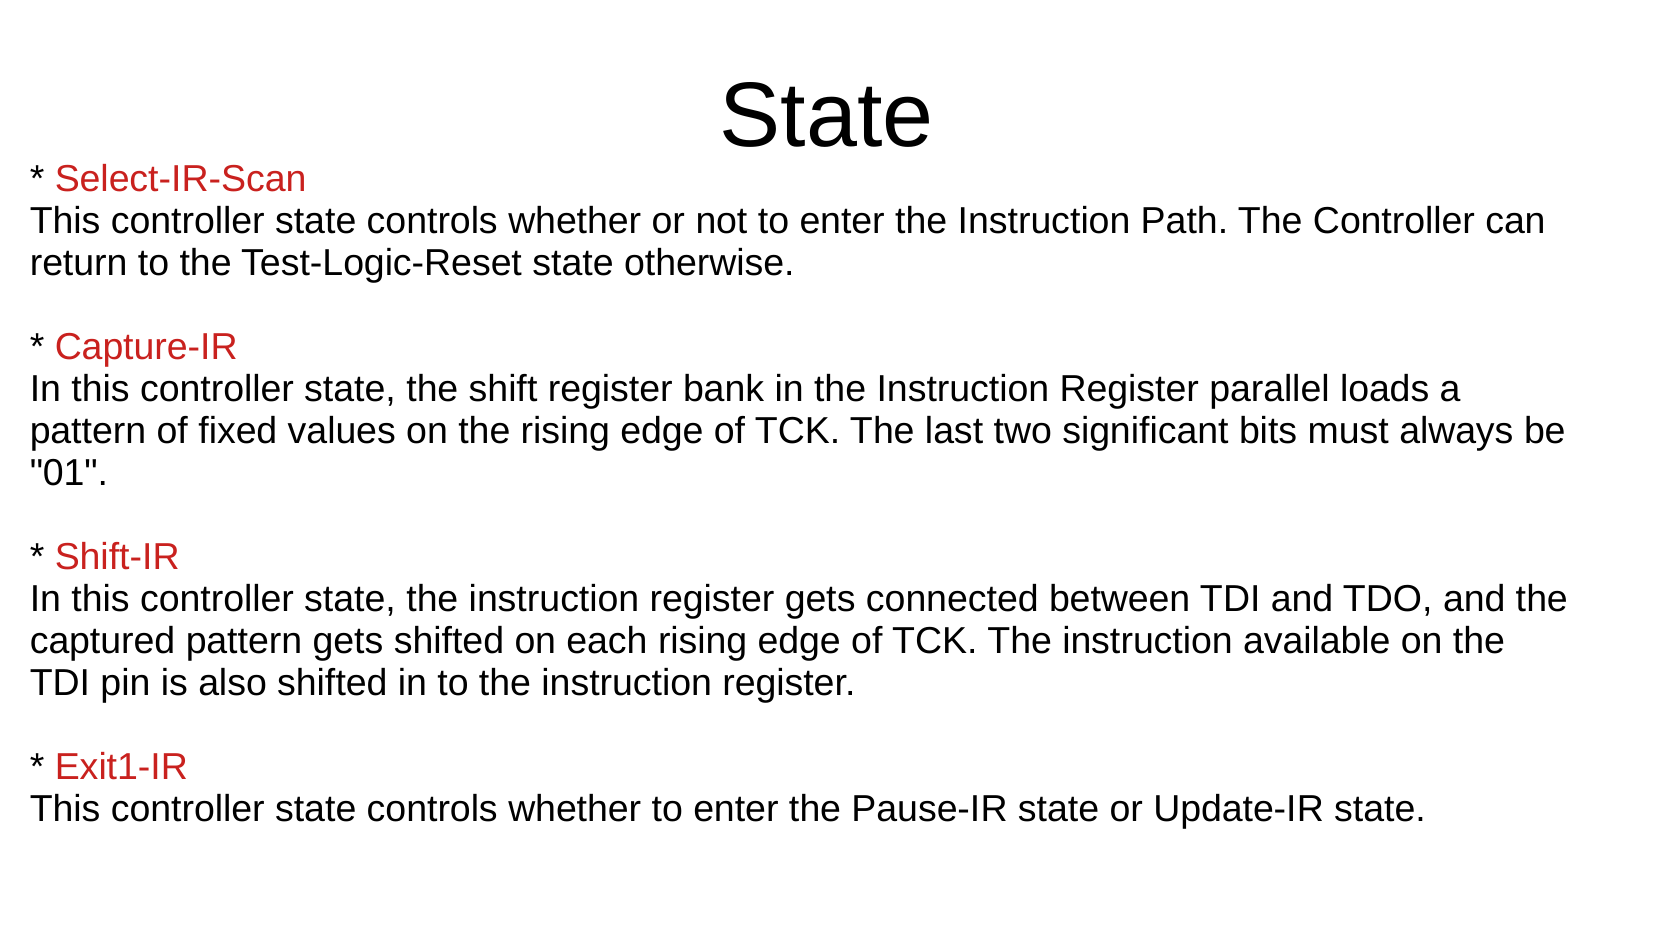

# State
* Select-IR-Scan
This controller state controls whether or not to enter the Instruction Path. The Controller can return to the Test-Logic-Reset state otherwise.
* Capture-IR
In this controller state, the shift register bank in the Instruction Register parallel loads a pattern of fixed values on the rising edge of TCK. The last two significant bits must always be "01".
* Shift-IR
In this controller state, the instruction register gets connected between TDI and TDO, and the captured pattern gets shifted on each rising edge of TCK. The instruction available on the TDI pin is also shifted in to the instruction register.
* Exit1-IR
This controller state controls whether to enter the Pause-IR state or Update-IR state.